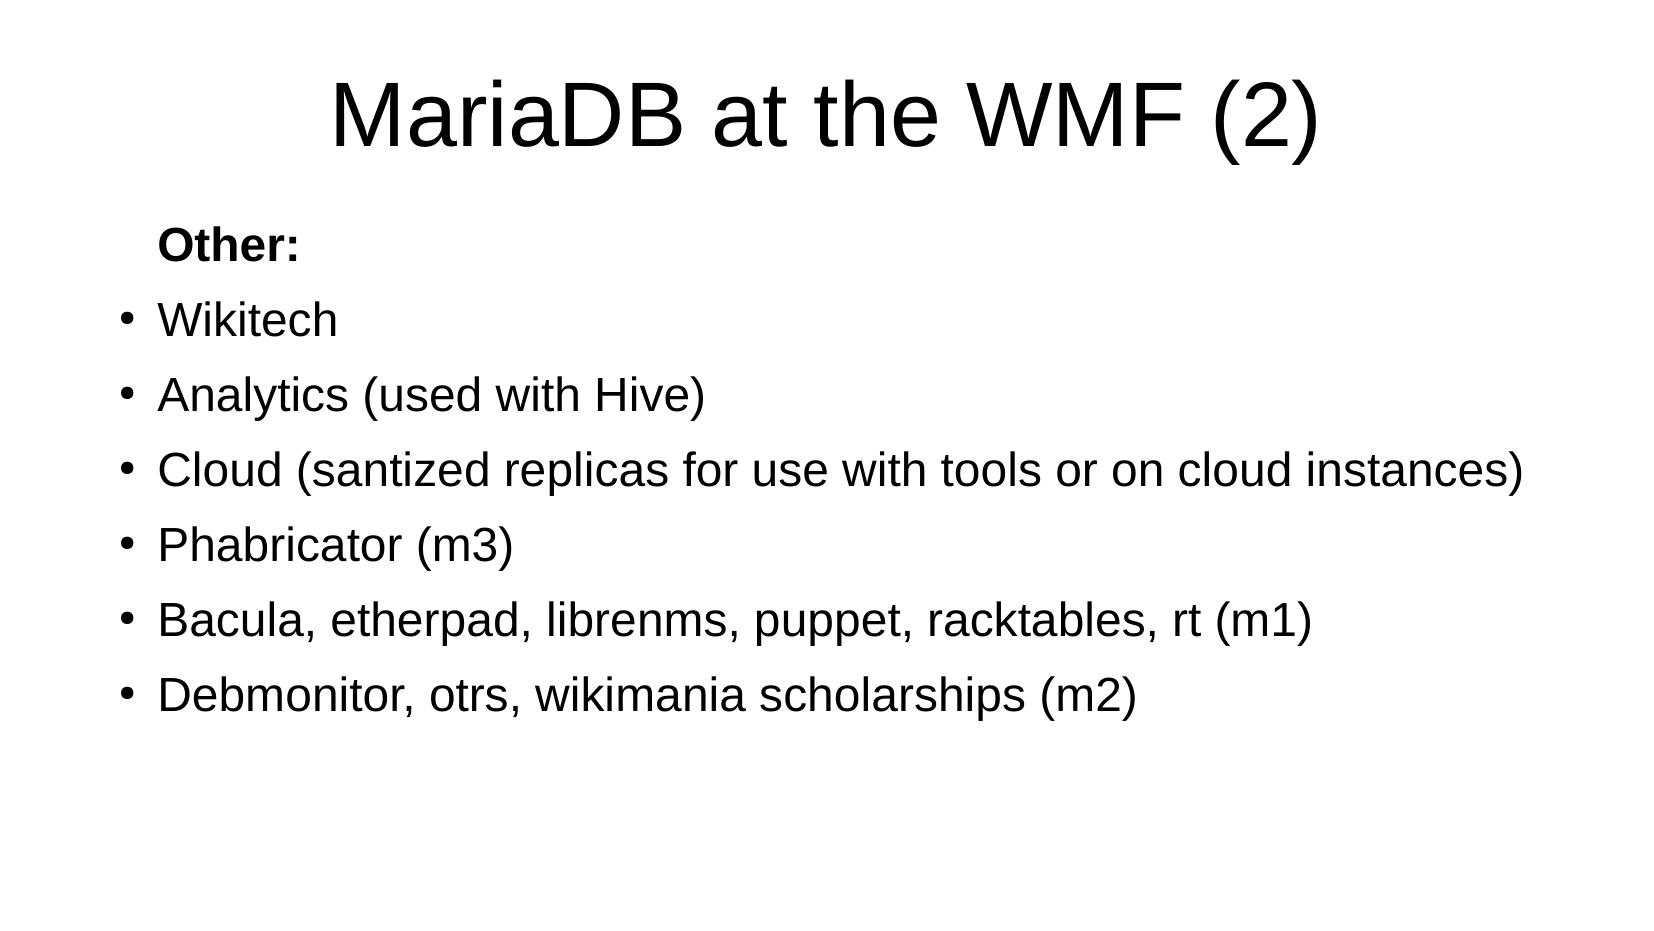

# MariaDB at the WMF (2)
Other:
Wikitech
Analytics (used with Hive)
Cloud (santized replicas for use with tools or on cloud instances)
Phabricator (m3)
Bacula, etherpad, librenms, puppet, racktables, rt (m1)
Debmonitor, otrs, wikimania scholarships (m2)